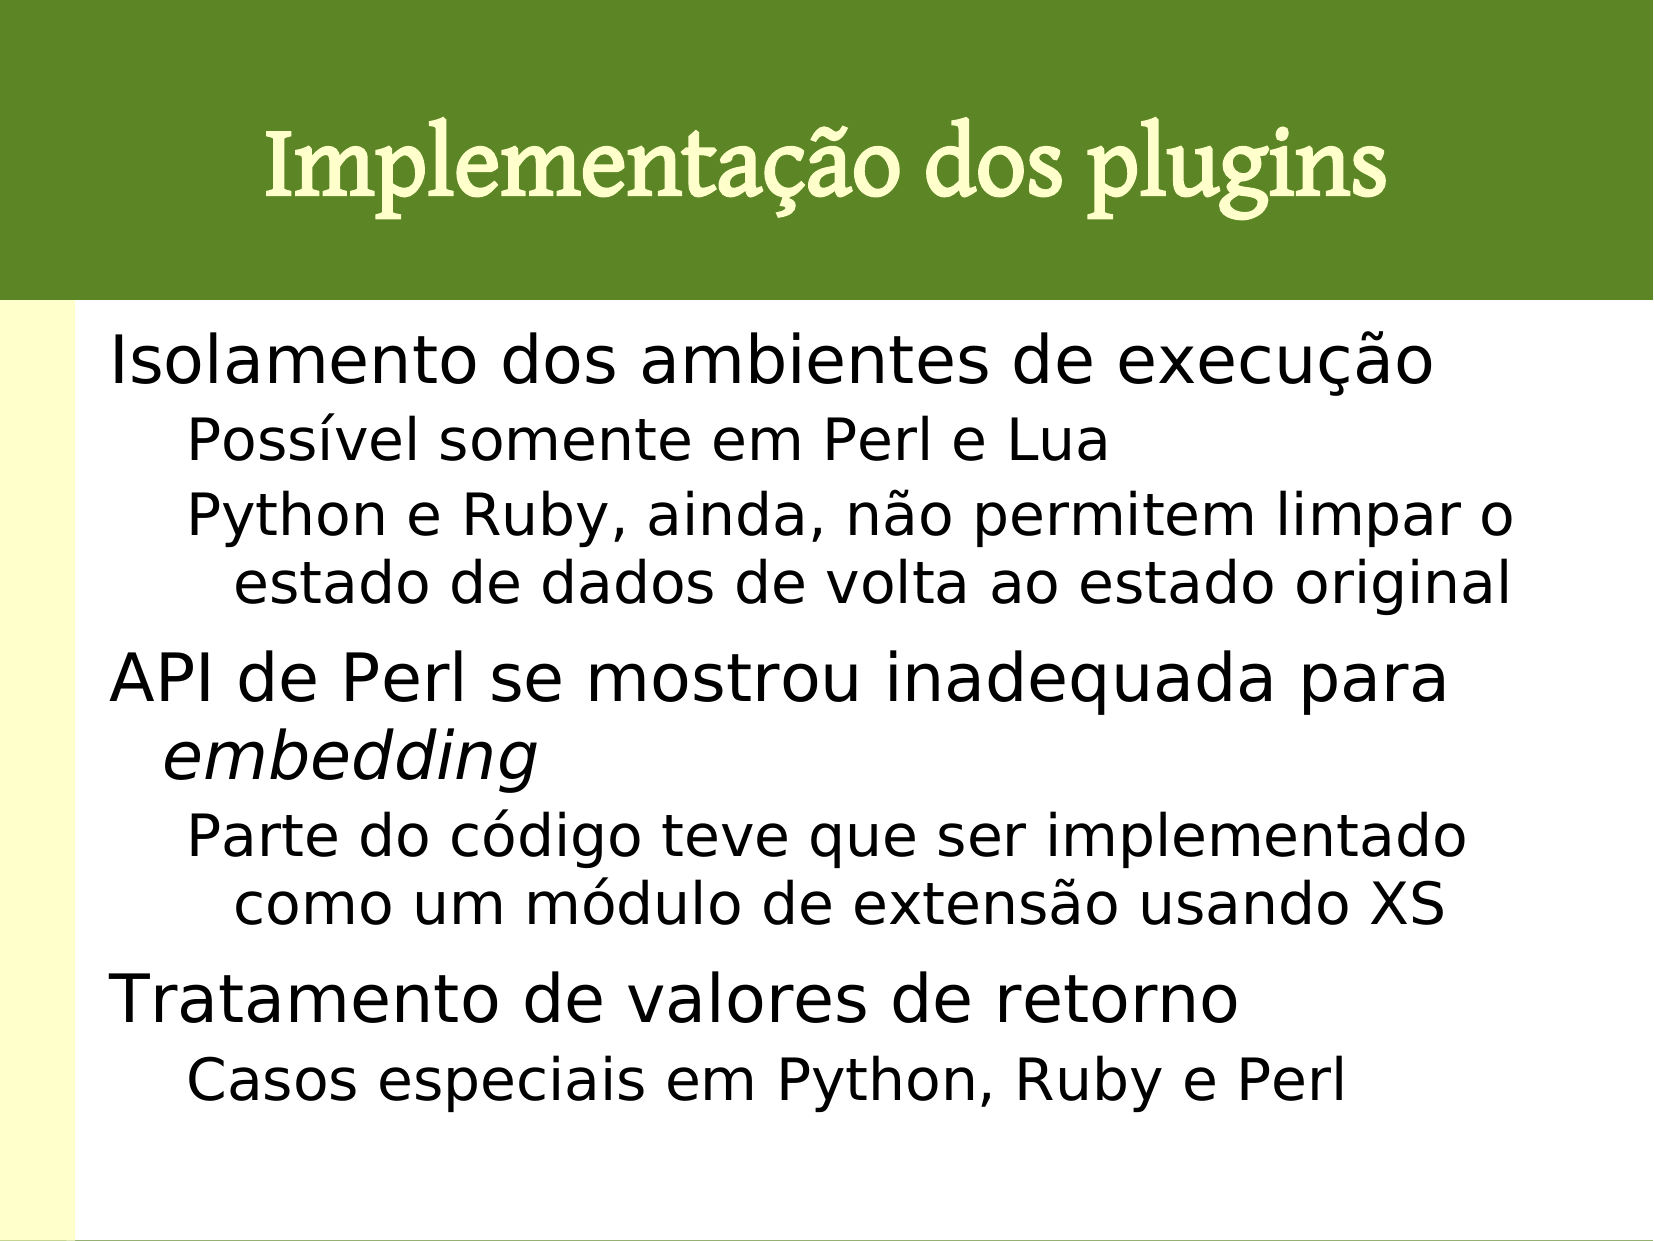

# Implementação dos plugins
Isolamento dos ambientes de execução
Possível somente em Perl e Lua
Python e Ruby, ainda, não permitem limpar o estado de dados de volta ao estado original
API de Perl se mostrou inadequada para embedding
Parte do código teve que ser implementado como um módulo de extensão usando XS
Tratamento de valores de retorno
Casos especiais em Python, Ruby e Perl